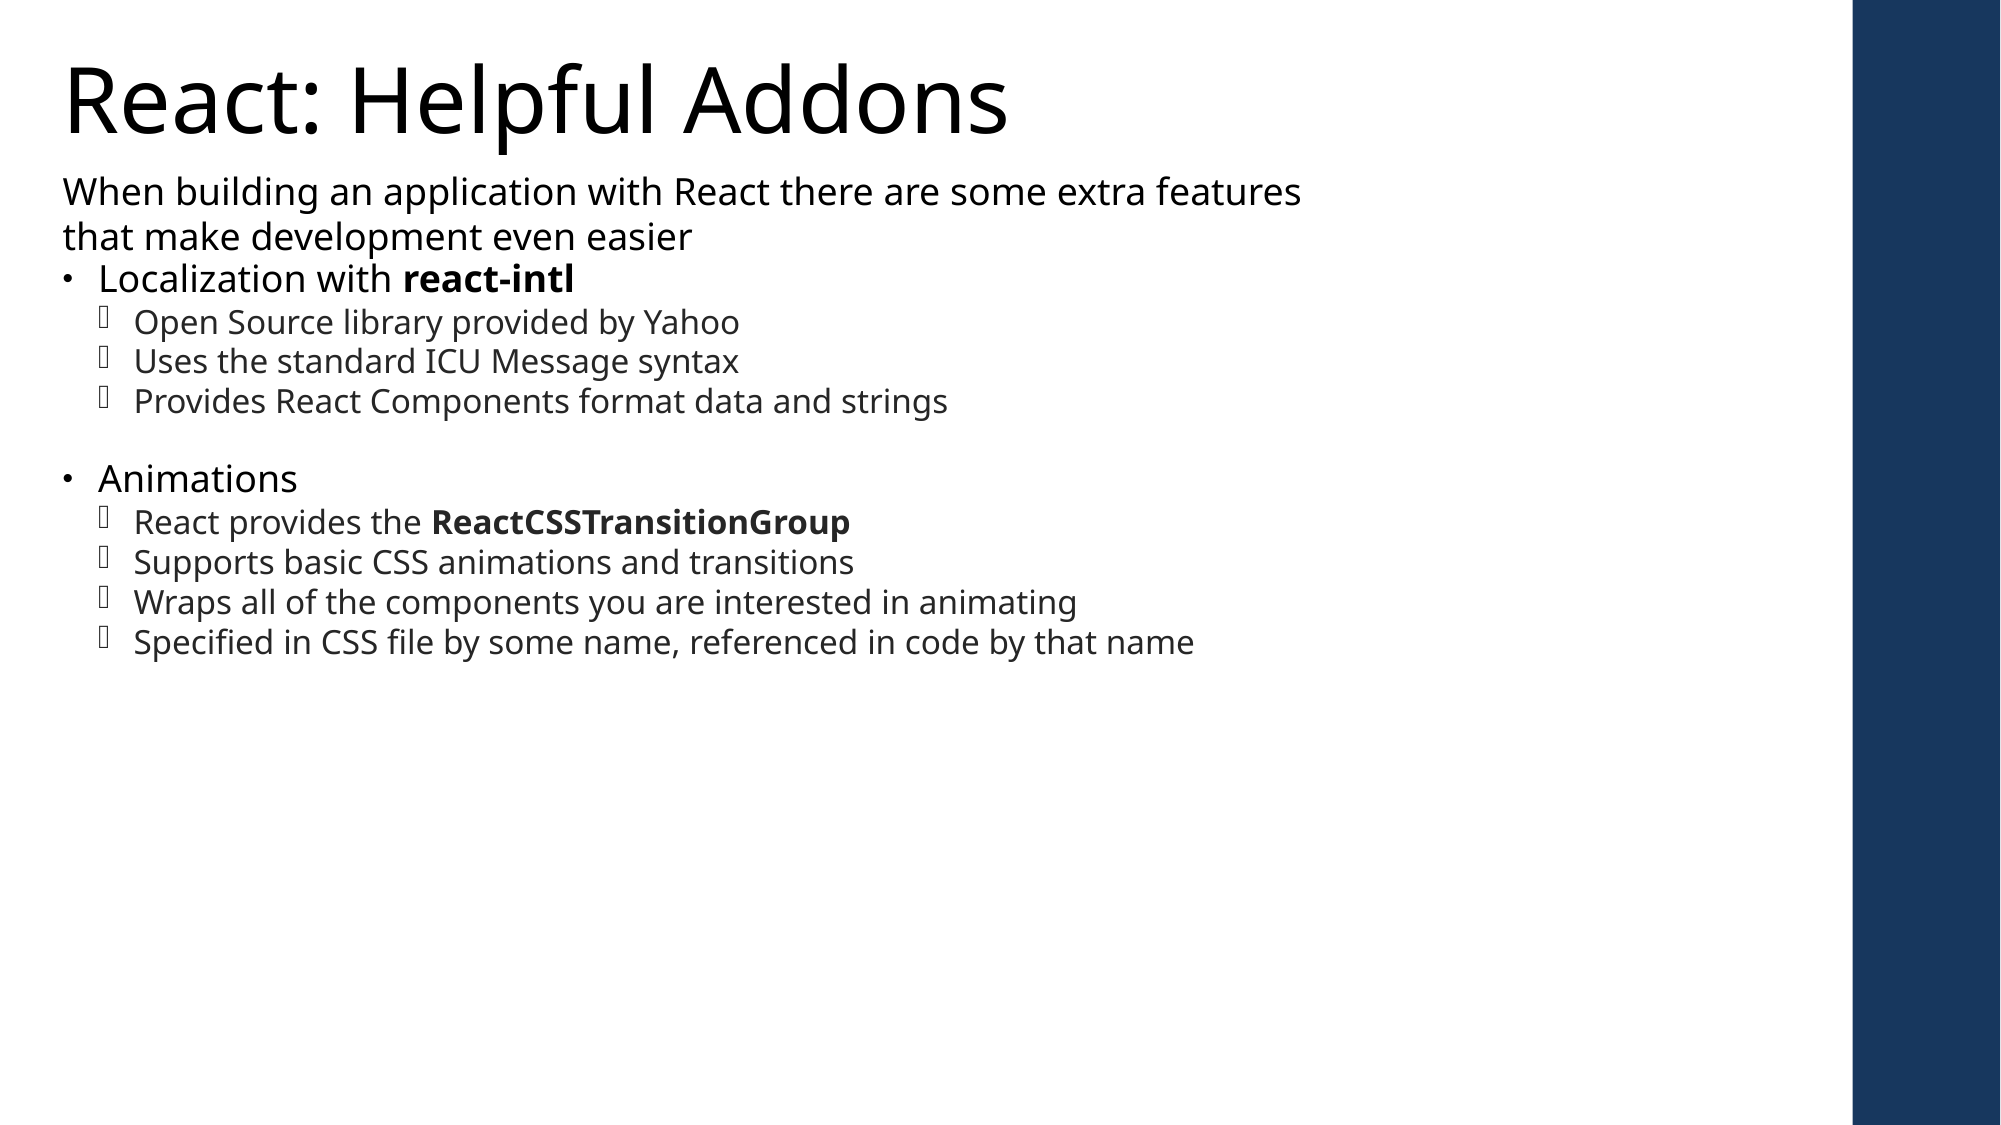

React: Helpful Addons
When building an application with React there are some extra features that make development even easier
Localization with react-intl
Open Source library provided by Yahoo
Uses the standard ICU Message syntax
Provides React Components format data and strings
Animations
React provides the ReactCSSTransitionGroup
Supports basic CSS animations and transitions
Wraps all of the components you are interested in animating
Specified in CSS file by some name, referenced in code by that name